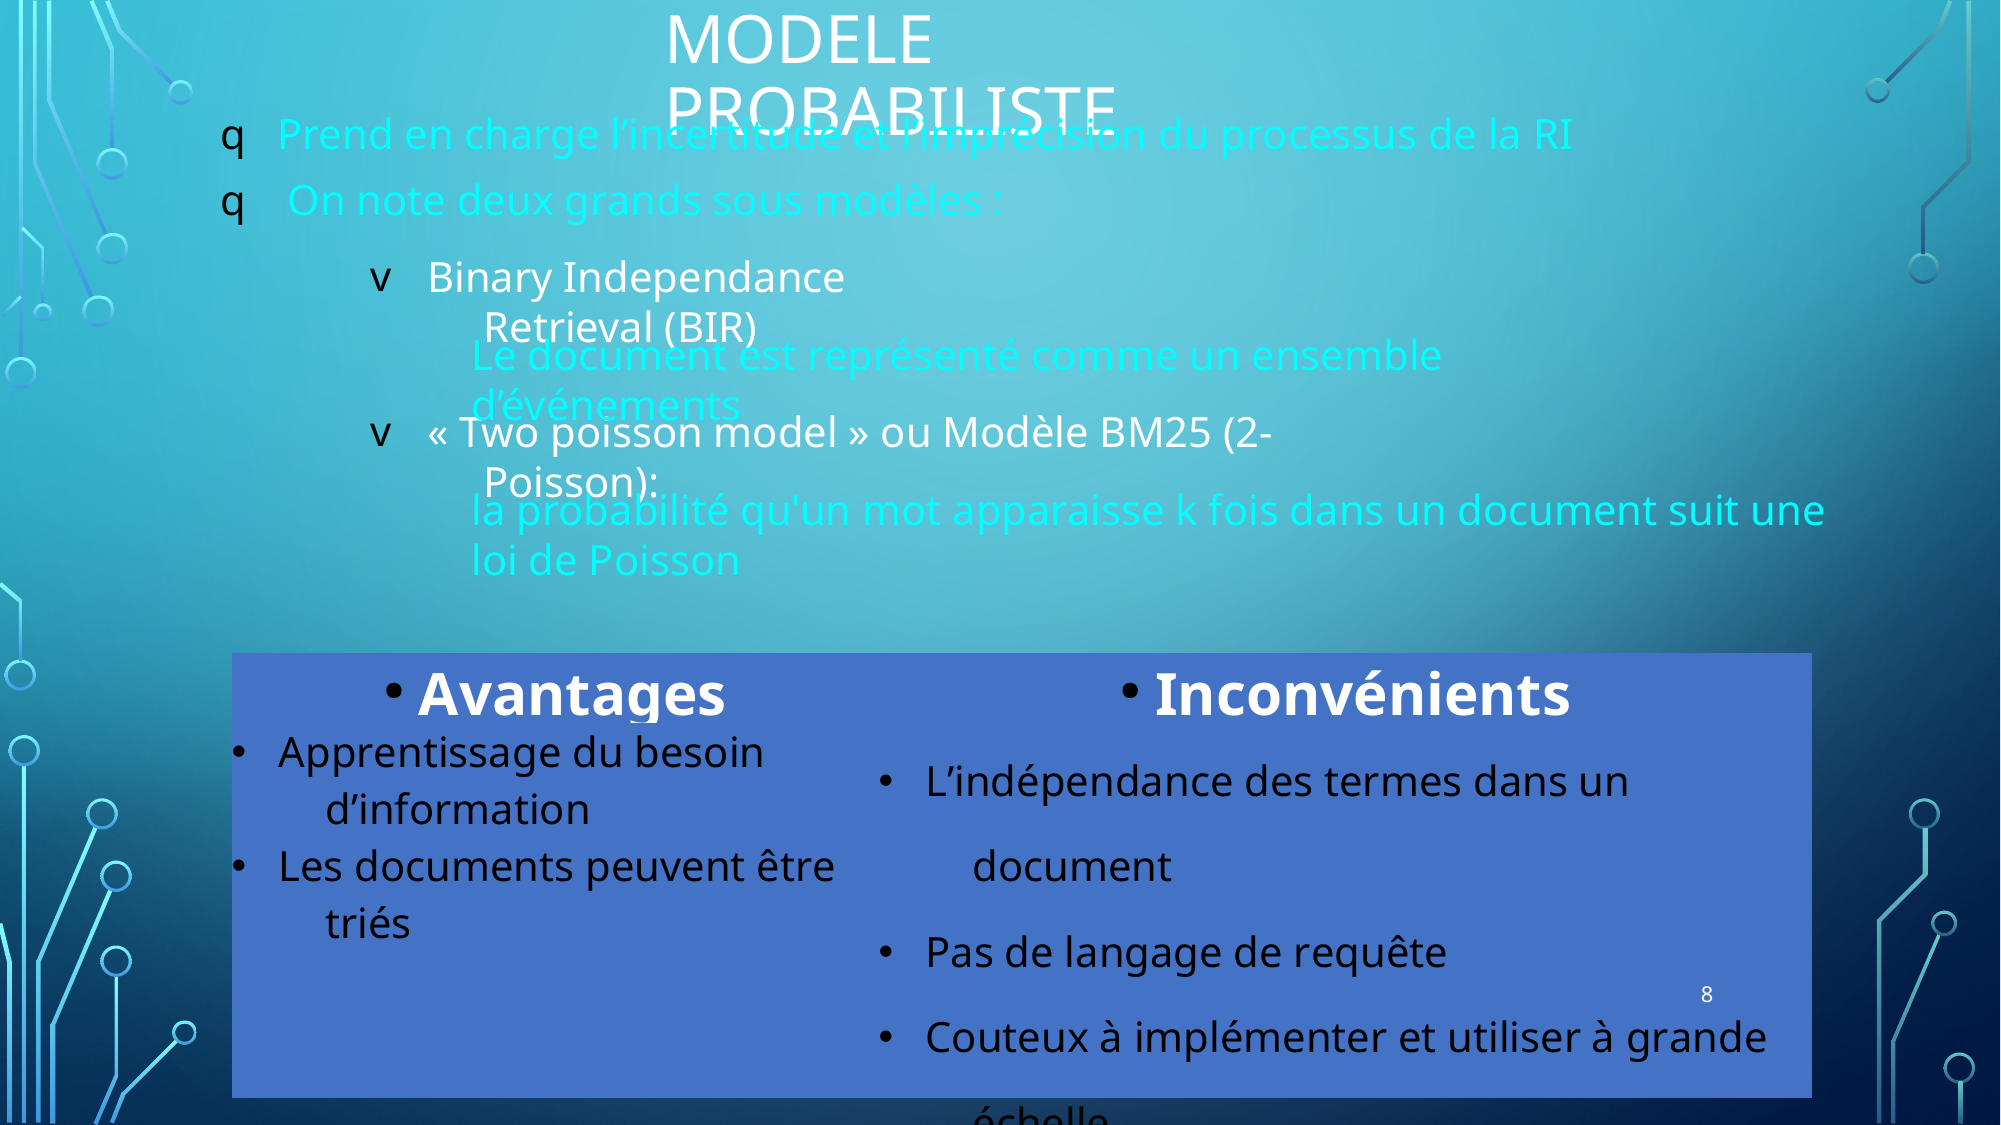

MODELE PROBABILISTE
Prend en charge l’incertitude et l’imprécision du processus de la RI
 On note deux grands sous modèles :
Binary Independance Retrieval (BIR)
Le document est représenté comme un ensemble d’événements
« Two poisson model » ou Modèle BM25 (2-Poisson):
la probabilité qu'un mot apparaisse k fois dans un document suit une loi de Poisson
| Avantages | Inconvénients |
| --- | --- |
| Apprentissage du besoin d’information Les documents peuvent être triés | L’indépendance des termes dans un document Pas de langage de requête Couteux à implémenter et utiliser à grande échelle |